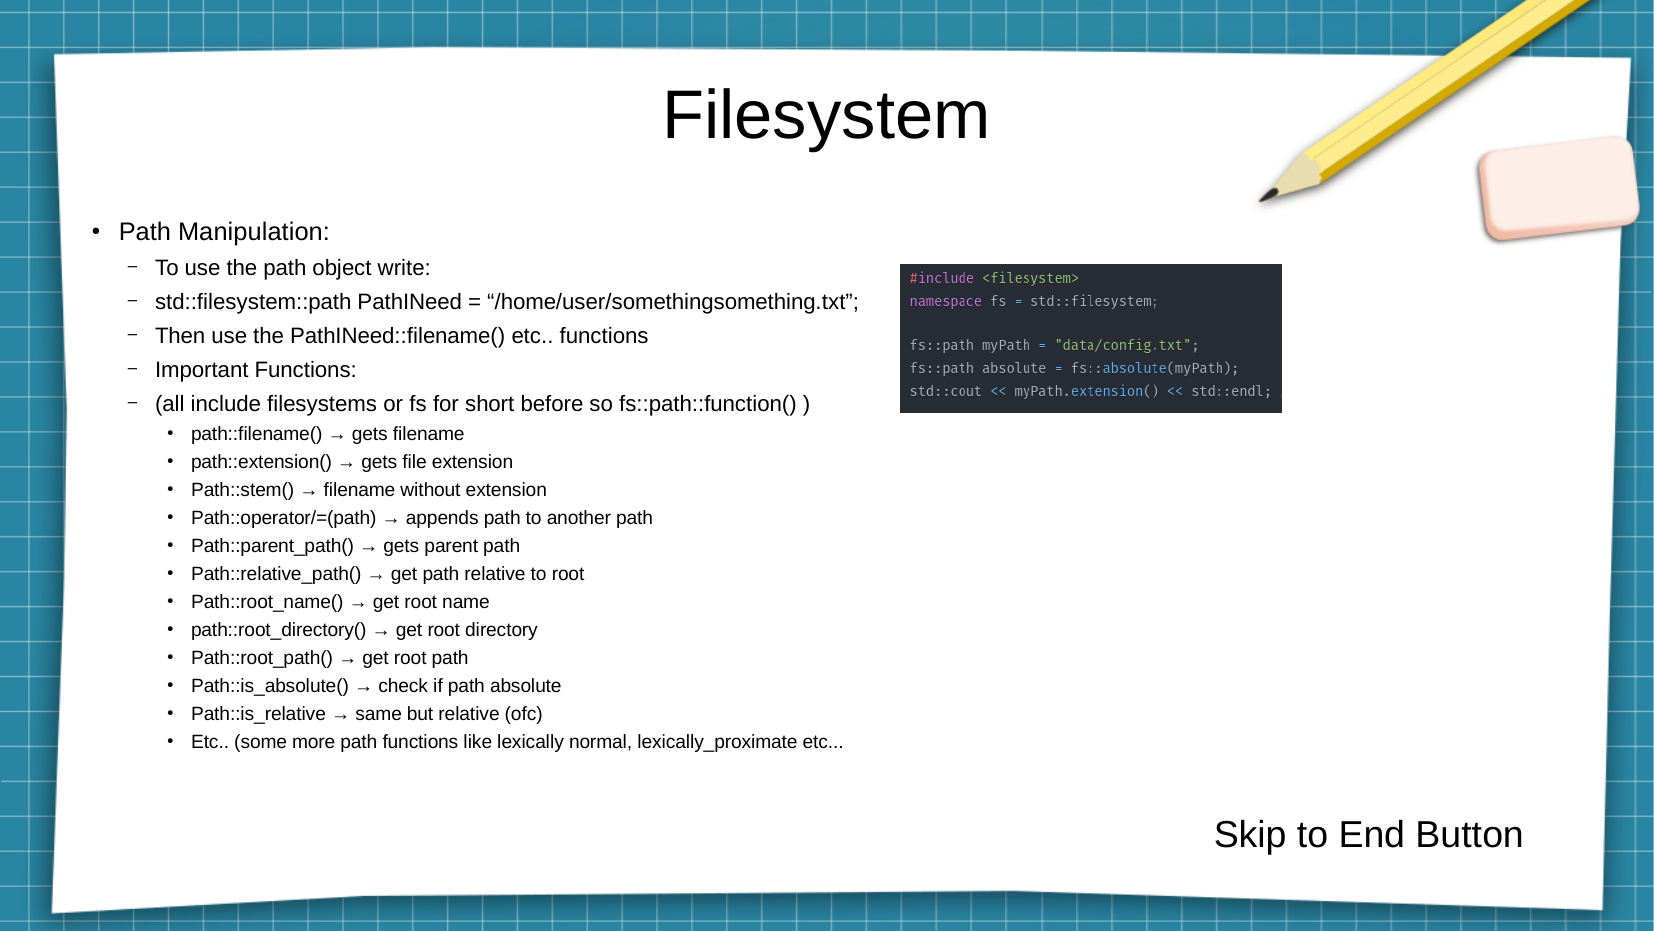

# Filesystem
Path Manipulation:
To use the path object write:
std::filesystem::path PathINeed = “/home/user/somethingsomething.txt”;
Then use the PathINeed::filename() etc.. functions
Important Functions:
(all include filesystems or fs for short before so fs::path::function() )
path::filename() → gets filename
path::extension() → gets file extension
Path::stem() → filename without extension
Path::operator/=(path) → appends path to another path
Path::parent_path() → gets parent path
Path::relative_path() → get path relative to root
Path::root_name() → get root name
path::root_directory() → get root directory
Path::root_path() → get root path
Path::is_absolute() → check if path absolute
Path::is_relative → same but relative (ofc)
Etc.. (some more path functions like lexically normal, lexically_proximate etc...
Skip to End Button